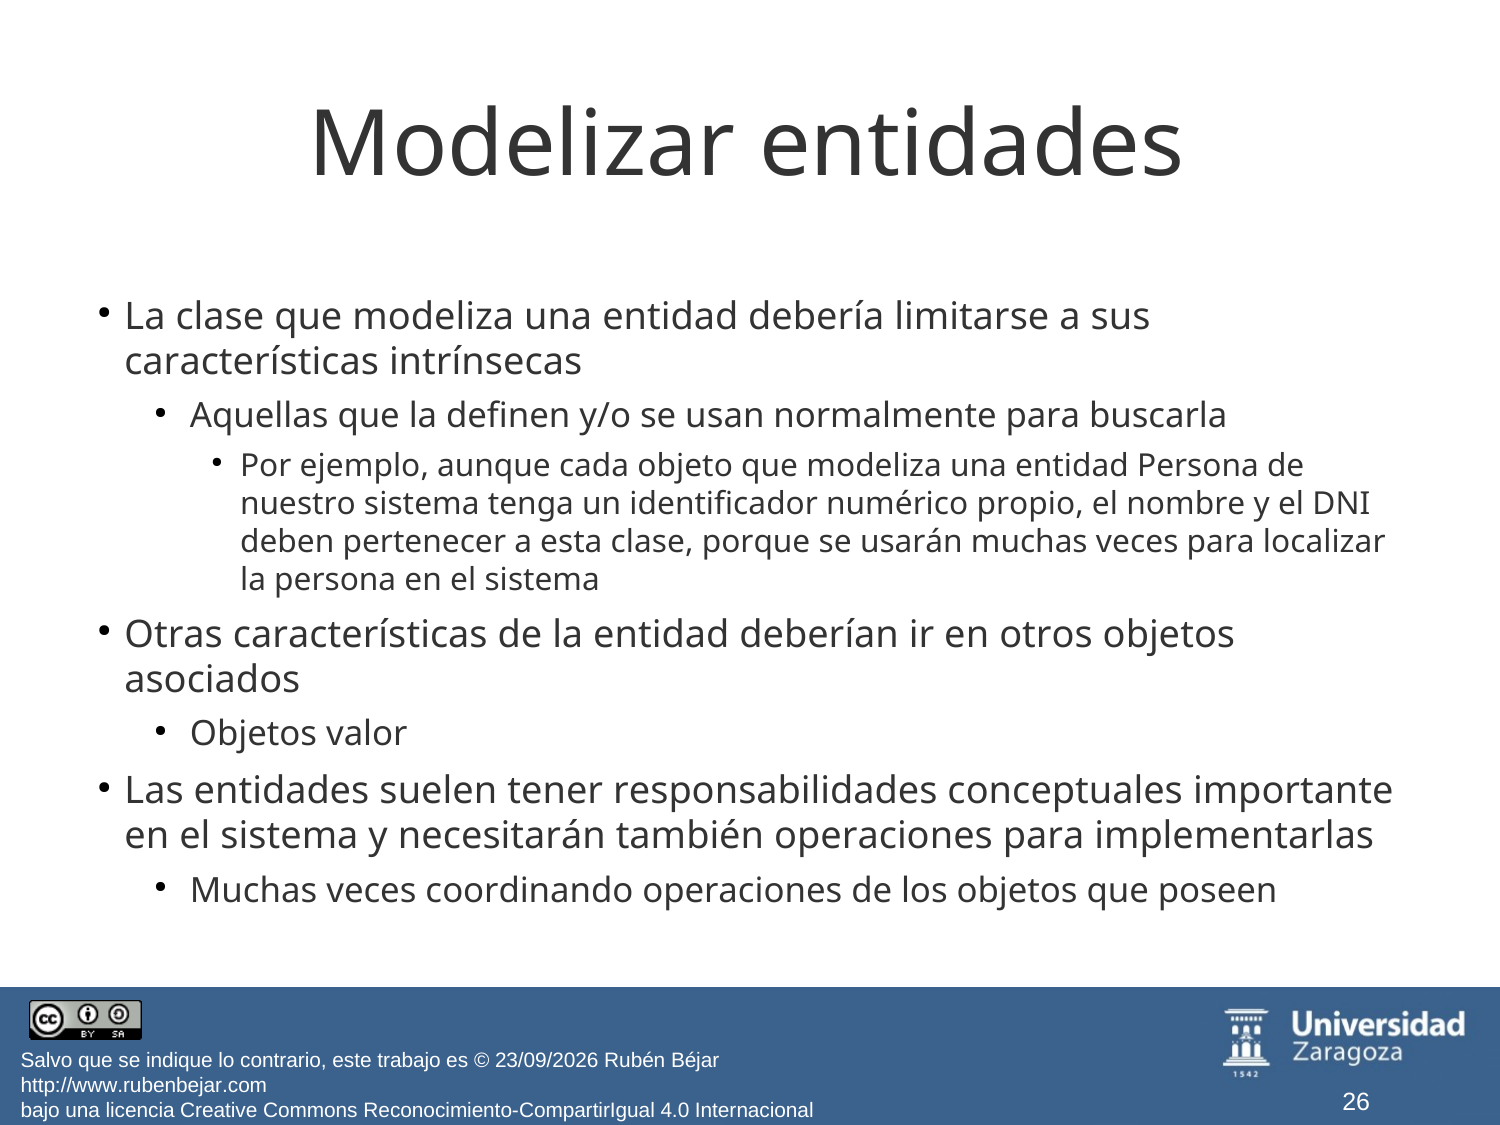

# Modelizar entidades
La clase que modeliza una entidad debería limitarse a sus características intrínsecas
Aquellas que la definen y/o se usan normalmente para buscarla
Por ejemplo, aunque cada objeto que modeliza una entidad Persona de nuestro sistema tenga un identificador numérico propio, el nombre y el DNI deben pertenecer a esta clase, porque se usarán muchas veces para localizar la persona en el sistema
Otras características de la entidad deberían ir en otros objetos asociados
Objetos valor
Las entidades suelen tener responsabilidades conceptuales importante en el sistema y necesitarán también operaciones para implementarlas
Muchas veces coordinando operaciones de los objetos que poseen